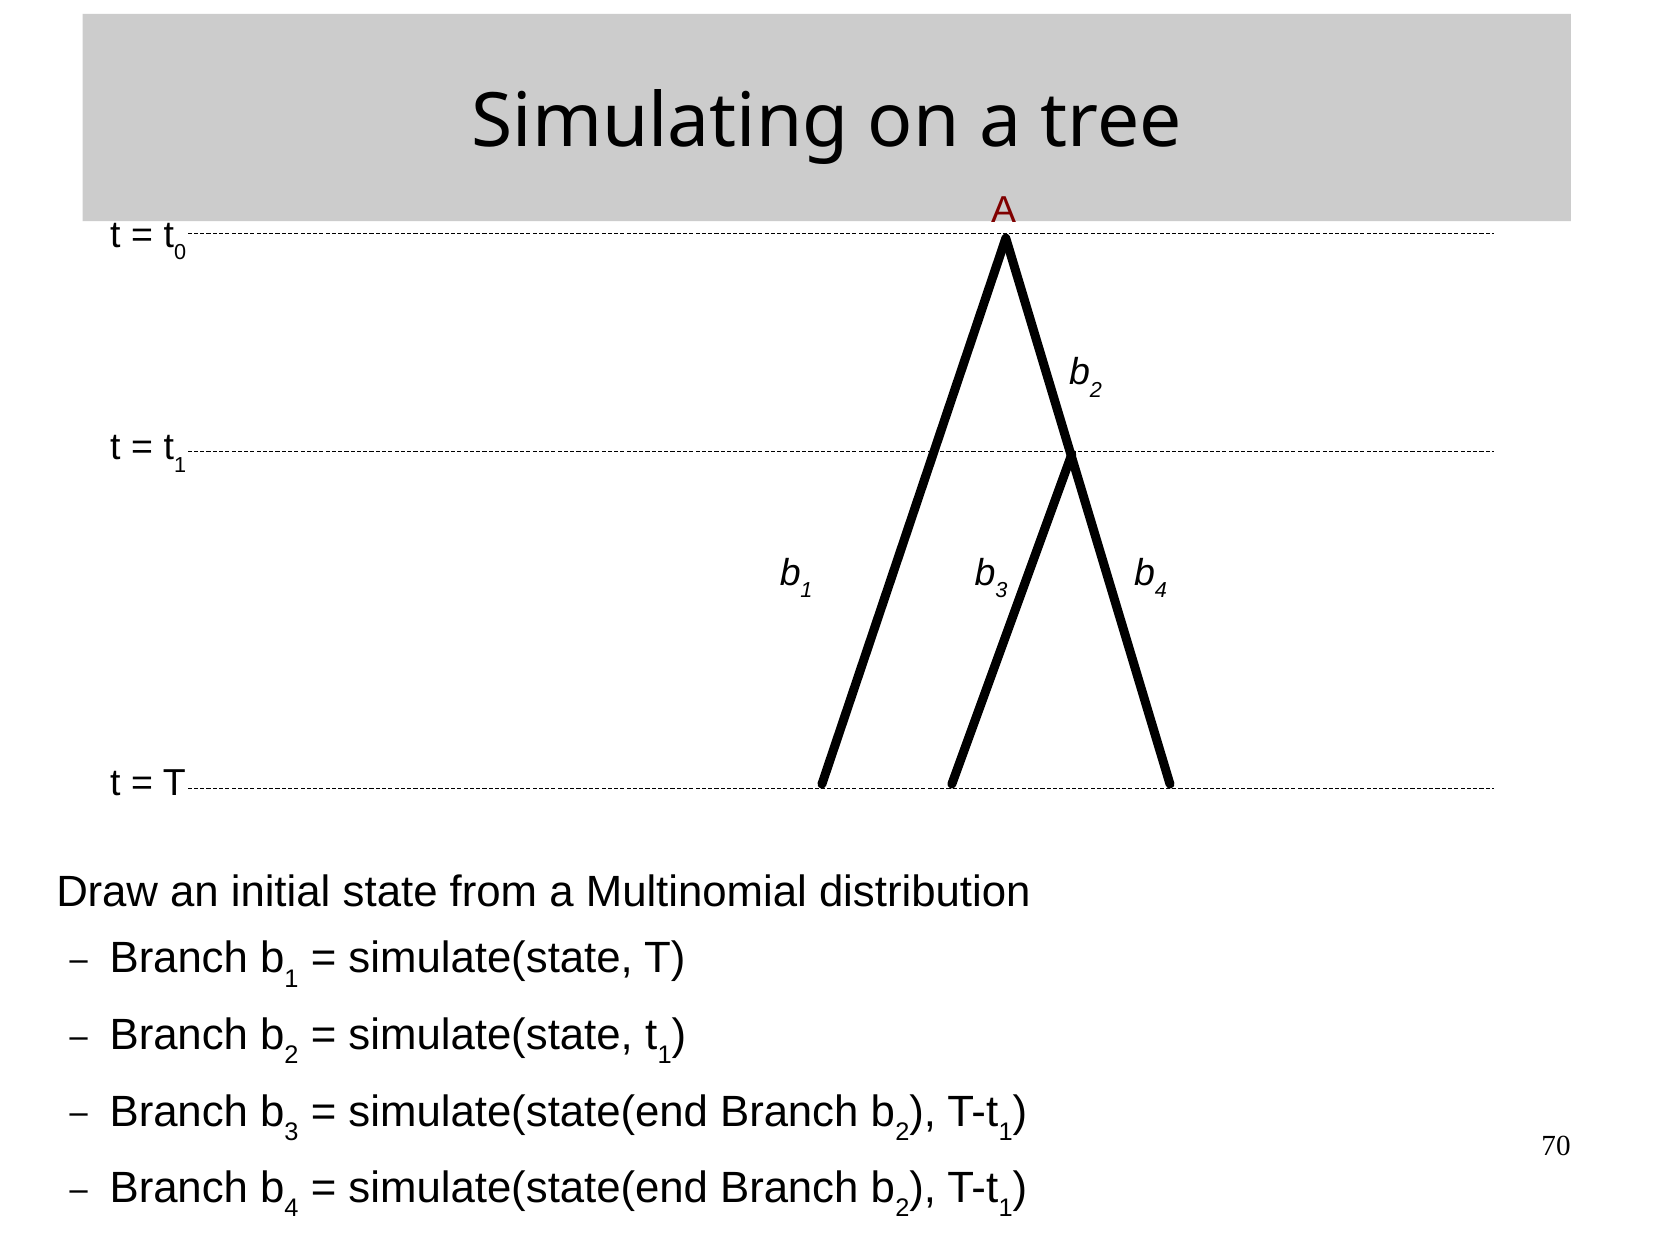

# Simulating on a tree
A
t = t0
b2
t = t1
b1
b3
b4
t = T
Draw an initial state from a Multinomial distribution
Branch b1 = simulate(state, T)
Branch b2 = simulate(state, t1)
Branch b3 = simulate(state(end Branch b2), T-t1)
Branch b4 = simulate(state(end Branch b2), T-t1)
70